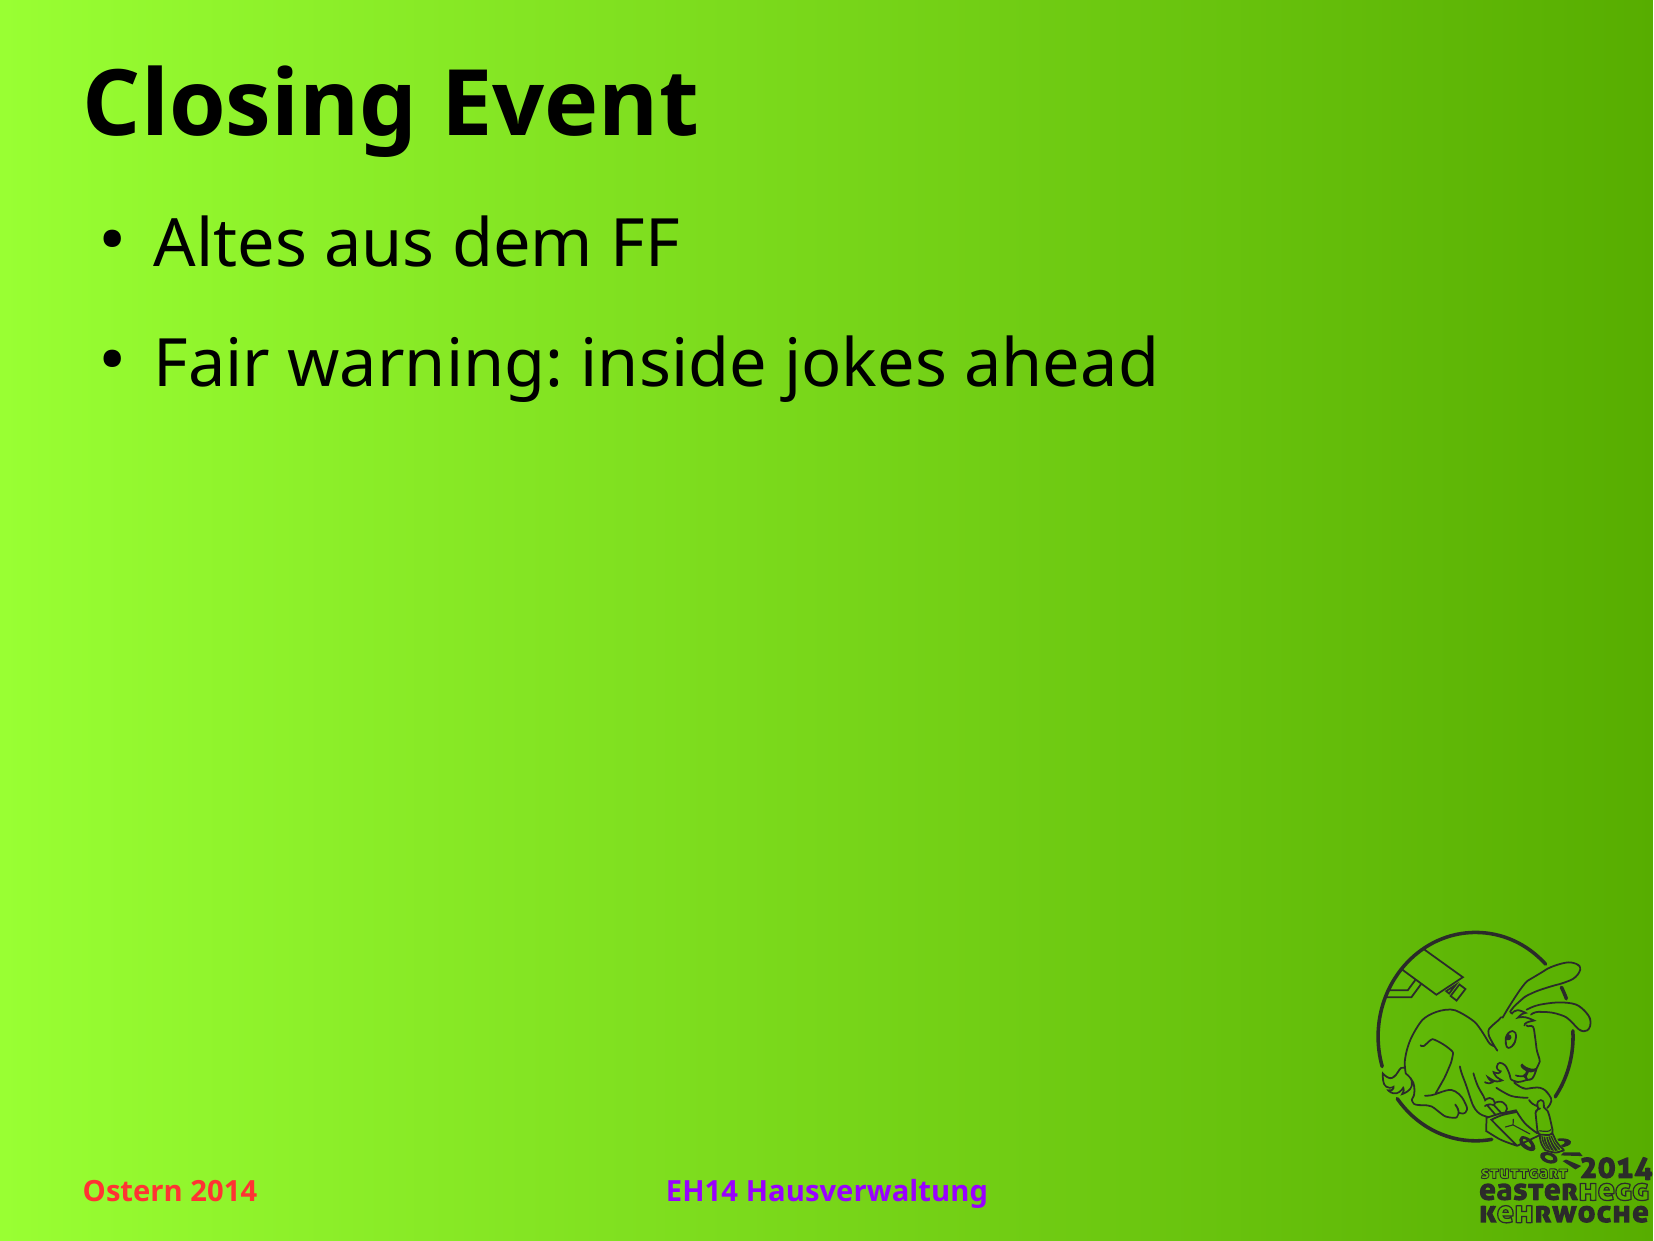

# Closing Event
Altes aus dem FF
Fair warning: inside jokes ahead